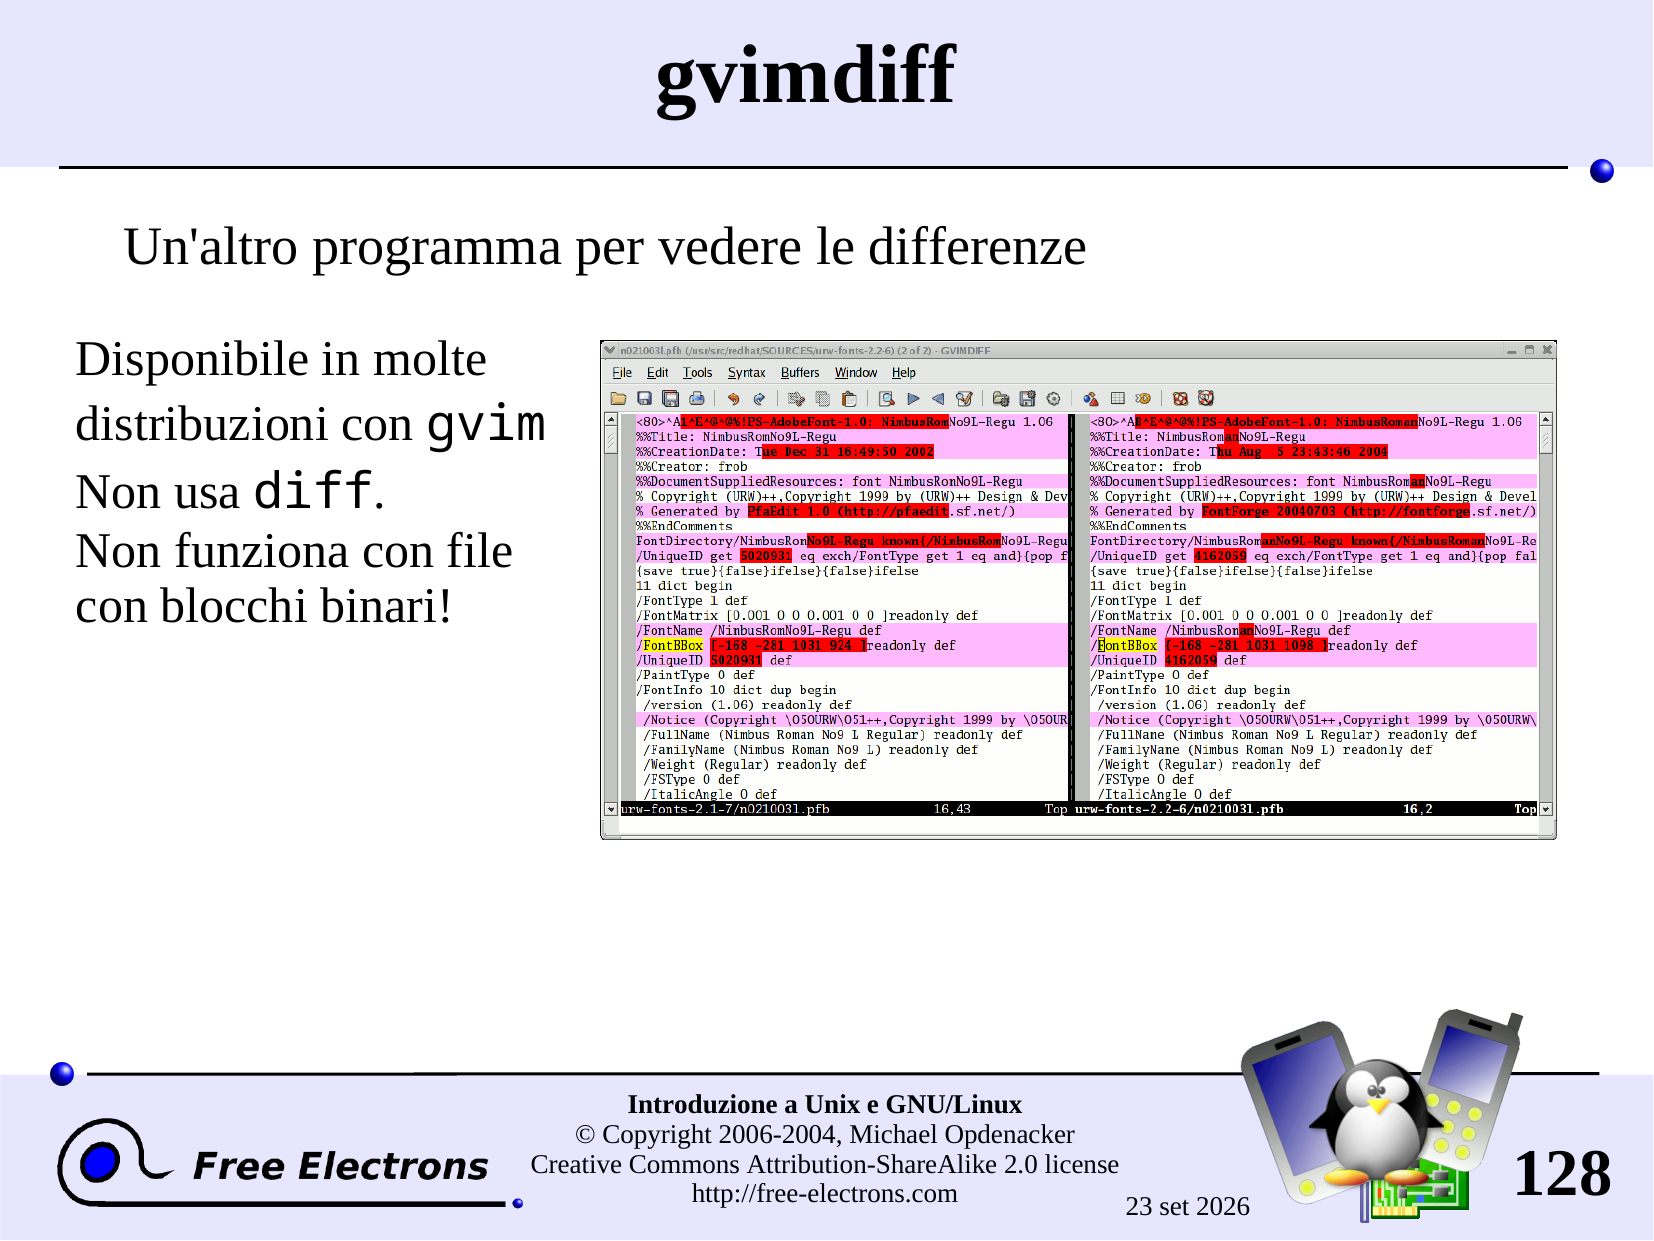

# gvimdiff
Un'altro programma per vedere le differenze
Disponibile in molte distribuzioni con gvim
Non usa diff.
Non funziona con file con blocchi binari!